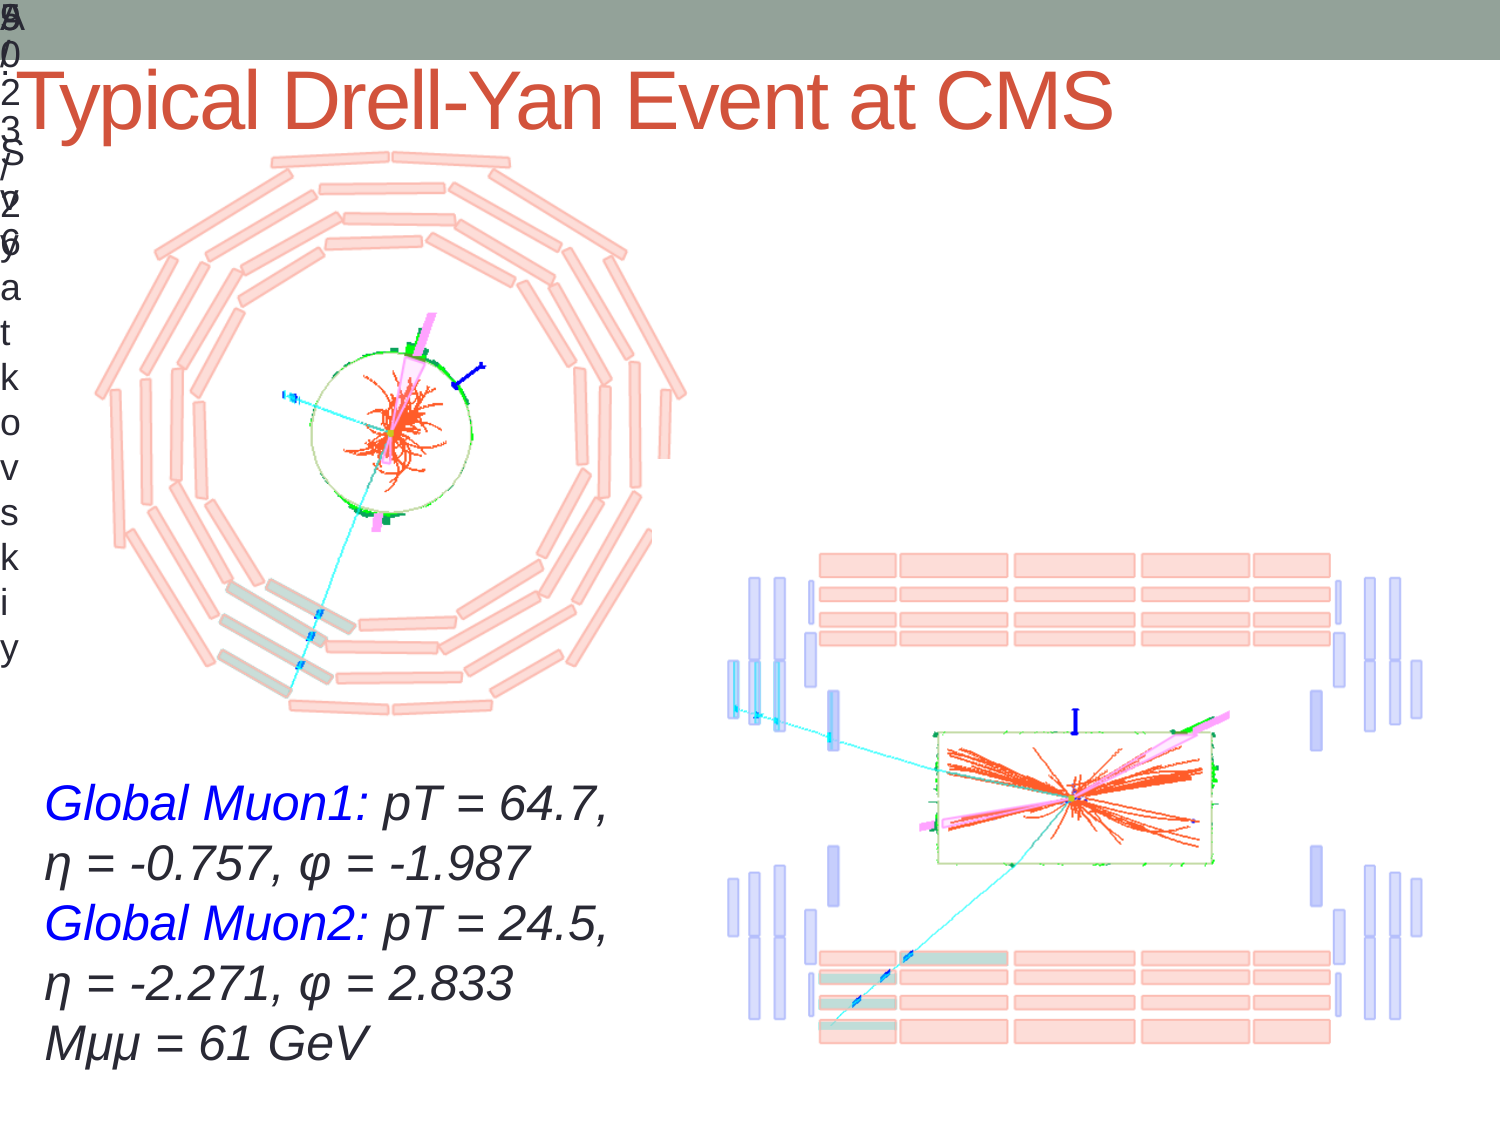

A. Svyatkovskiy
Typical Drell-Yan Event at CMS
Global Muon1: pT = 64.7,
η = -0.757, φ = -1.987
Global Muon2: pT = 24.5,
η = -2.271, φ = 2.833
Mμμ = 61 GeV